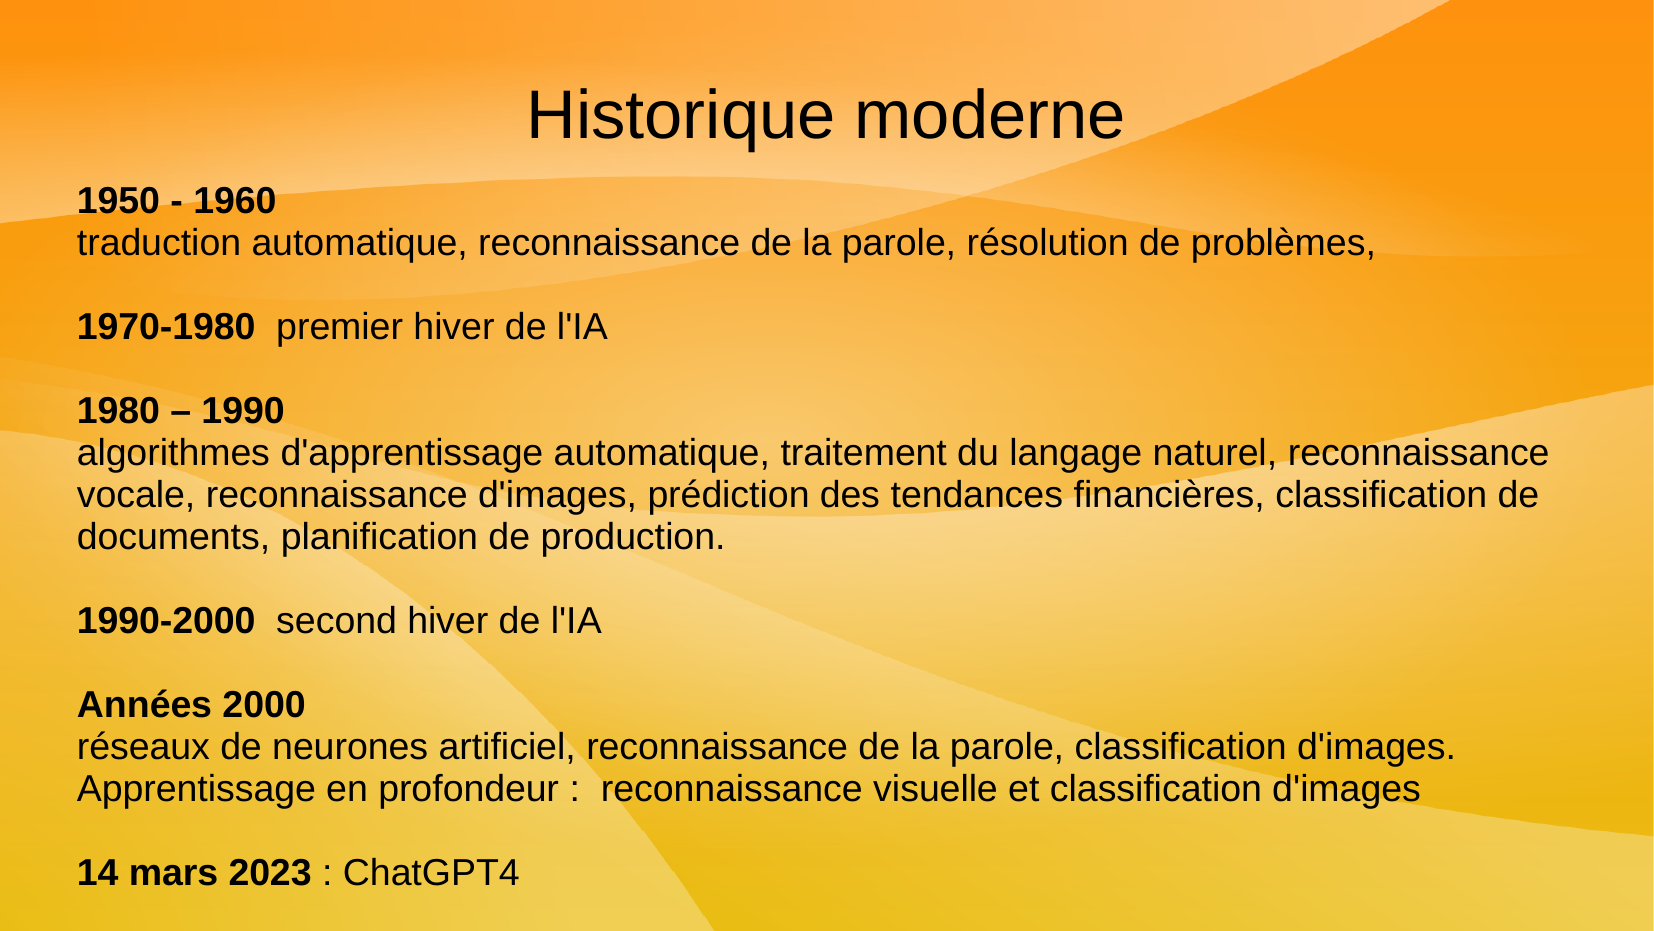

# Historique moderne
1950 - 1960
traduction automatique, reconnaissance de la parole, résolution de problèmes,
1970-1980 premier hiver de l'IA
1980 – 1990
algorithmes d'apprentissage automatique, traitement du langage naturel, reconnaissance vocale, reconnaissance d'images, prédiction des tendances financières, classification de documents, planification de production.
1990-2000 second hiver de l'IA
Années 2000
réseaux de neurones artificiel, reconnaissance de la parole, classification d'images.
Apprentissage en profondeur : reconnaissance visuelle et classification d'images
14 mars 2023 : ChatGPT4